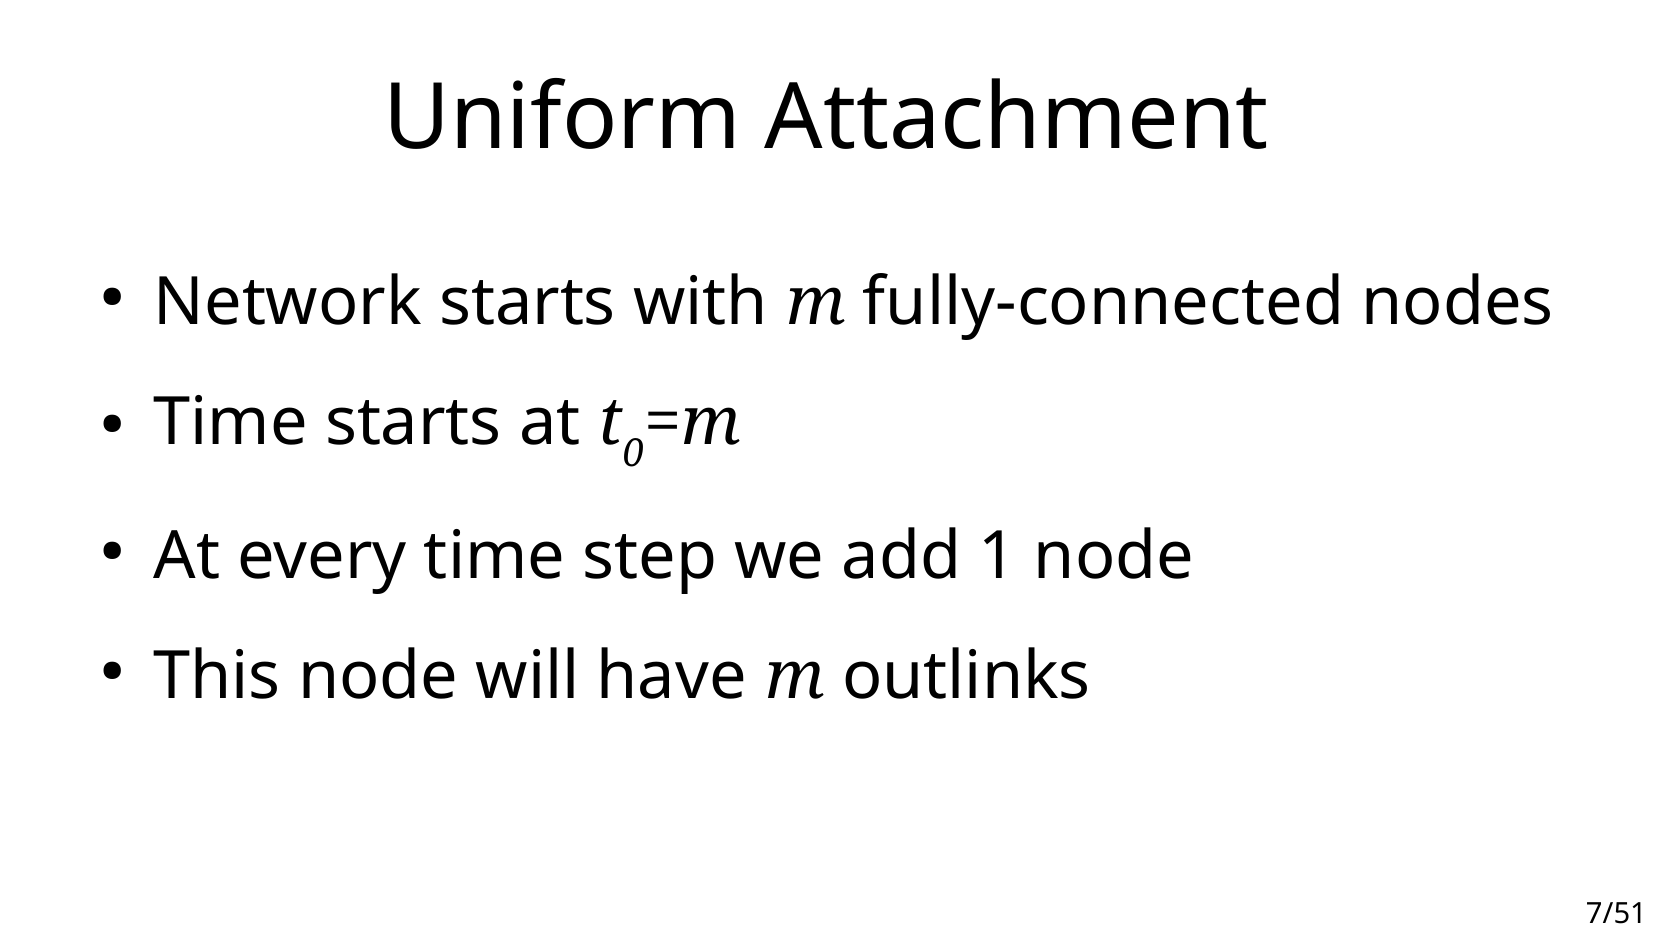

# Uniform Attachment
Network starts with m fully-connected nodes
Time starts at t0=m
At every time step we add 1 node
This node will have m outlinks
7